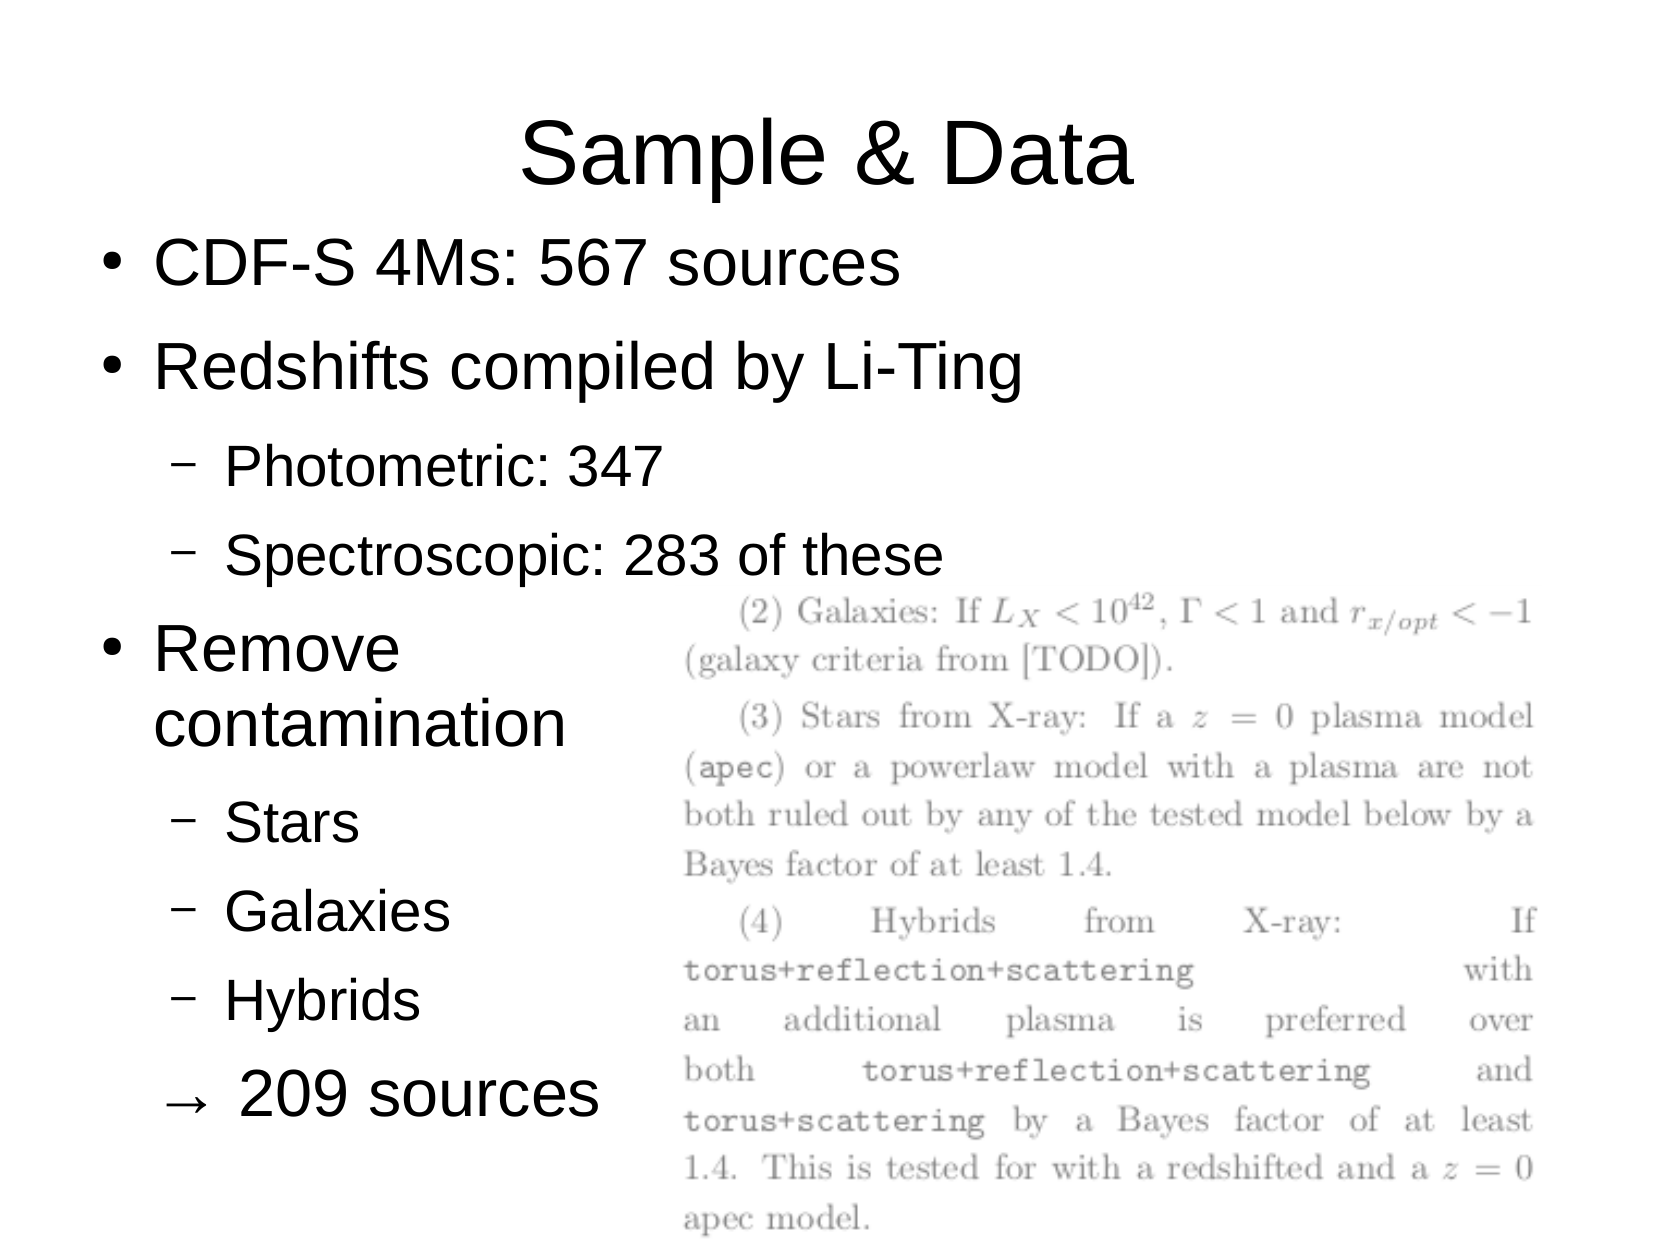

# Sample & Data
CDF-S 4Ms: 567 sources
Redshifts compiled by Li-Ting
Photometric: 347
Spectroscopic: 283 of these
Remove
contamination
Stars
Galaxies
Hybrids
→ 209 sources